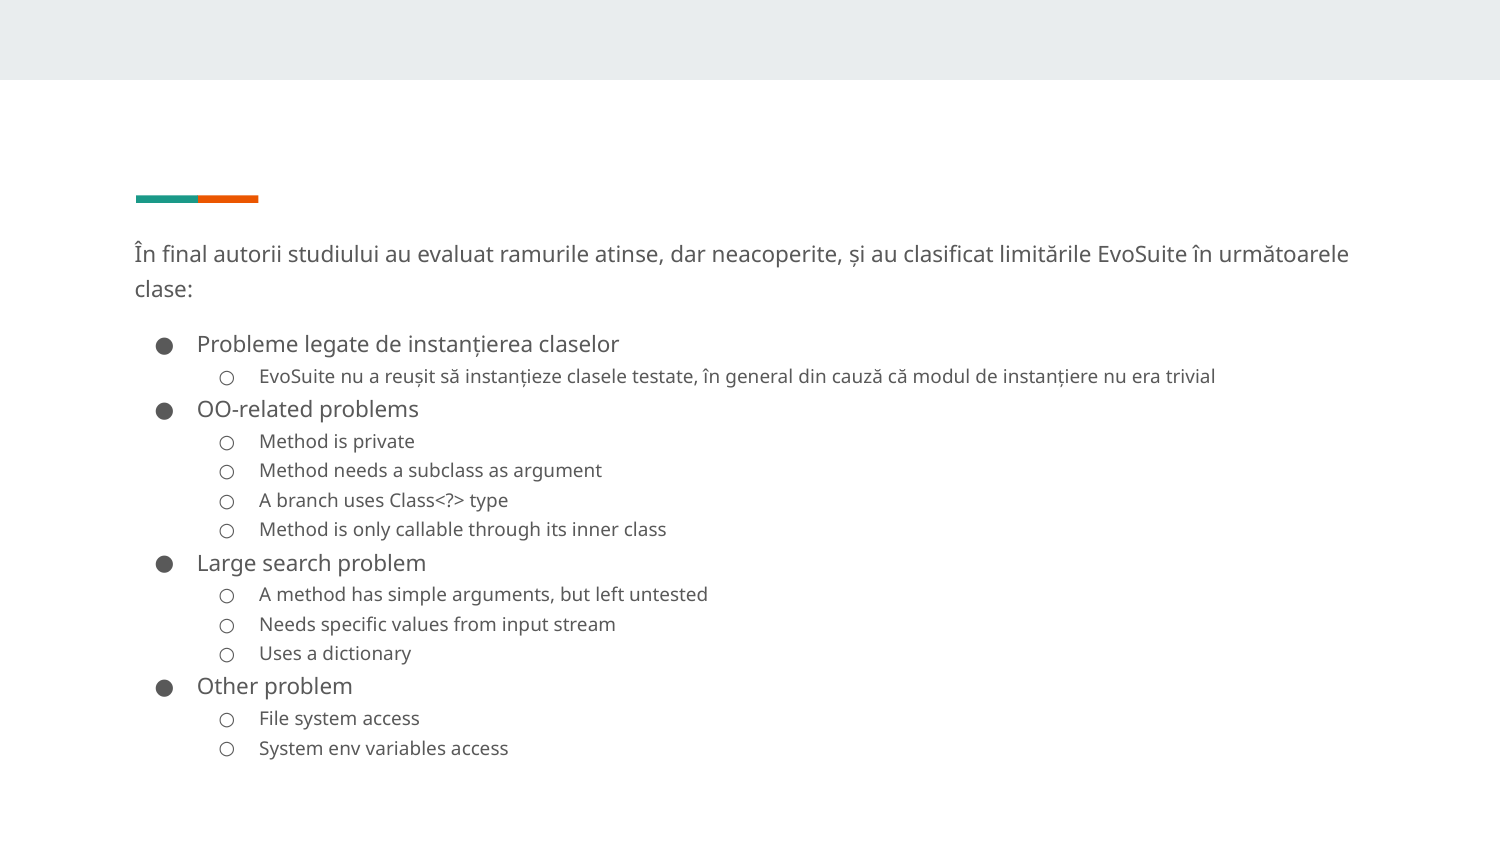

# În final autorii studiului au evaluat ramurile atinse, dar neacoperite, și au clasificat limitările EvoSuite în următoarele clase:
Probleme legate de instanțierea claselor
EvoSuite nu a reușit să instanțieze clasele testate, în general din cauză că modul de instanțiere nu era trivial
OO-related problems
Method is private
Method needs a subclass as argument
A branch uses Class<?> type
Method is only callable through its inner class
Large search problem
A method has simple arguments, but left untested
Needs specific values from input stream
Uses a dictionary
Other problem
File system access
System env variables access